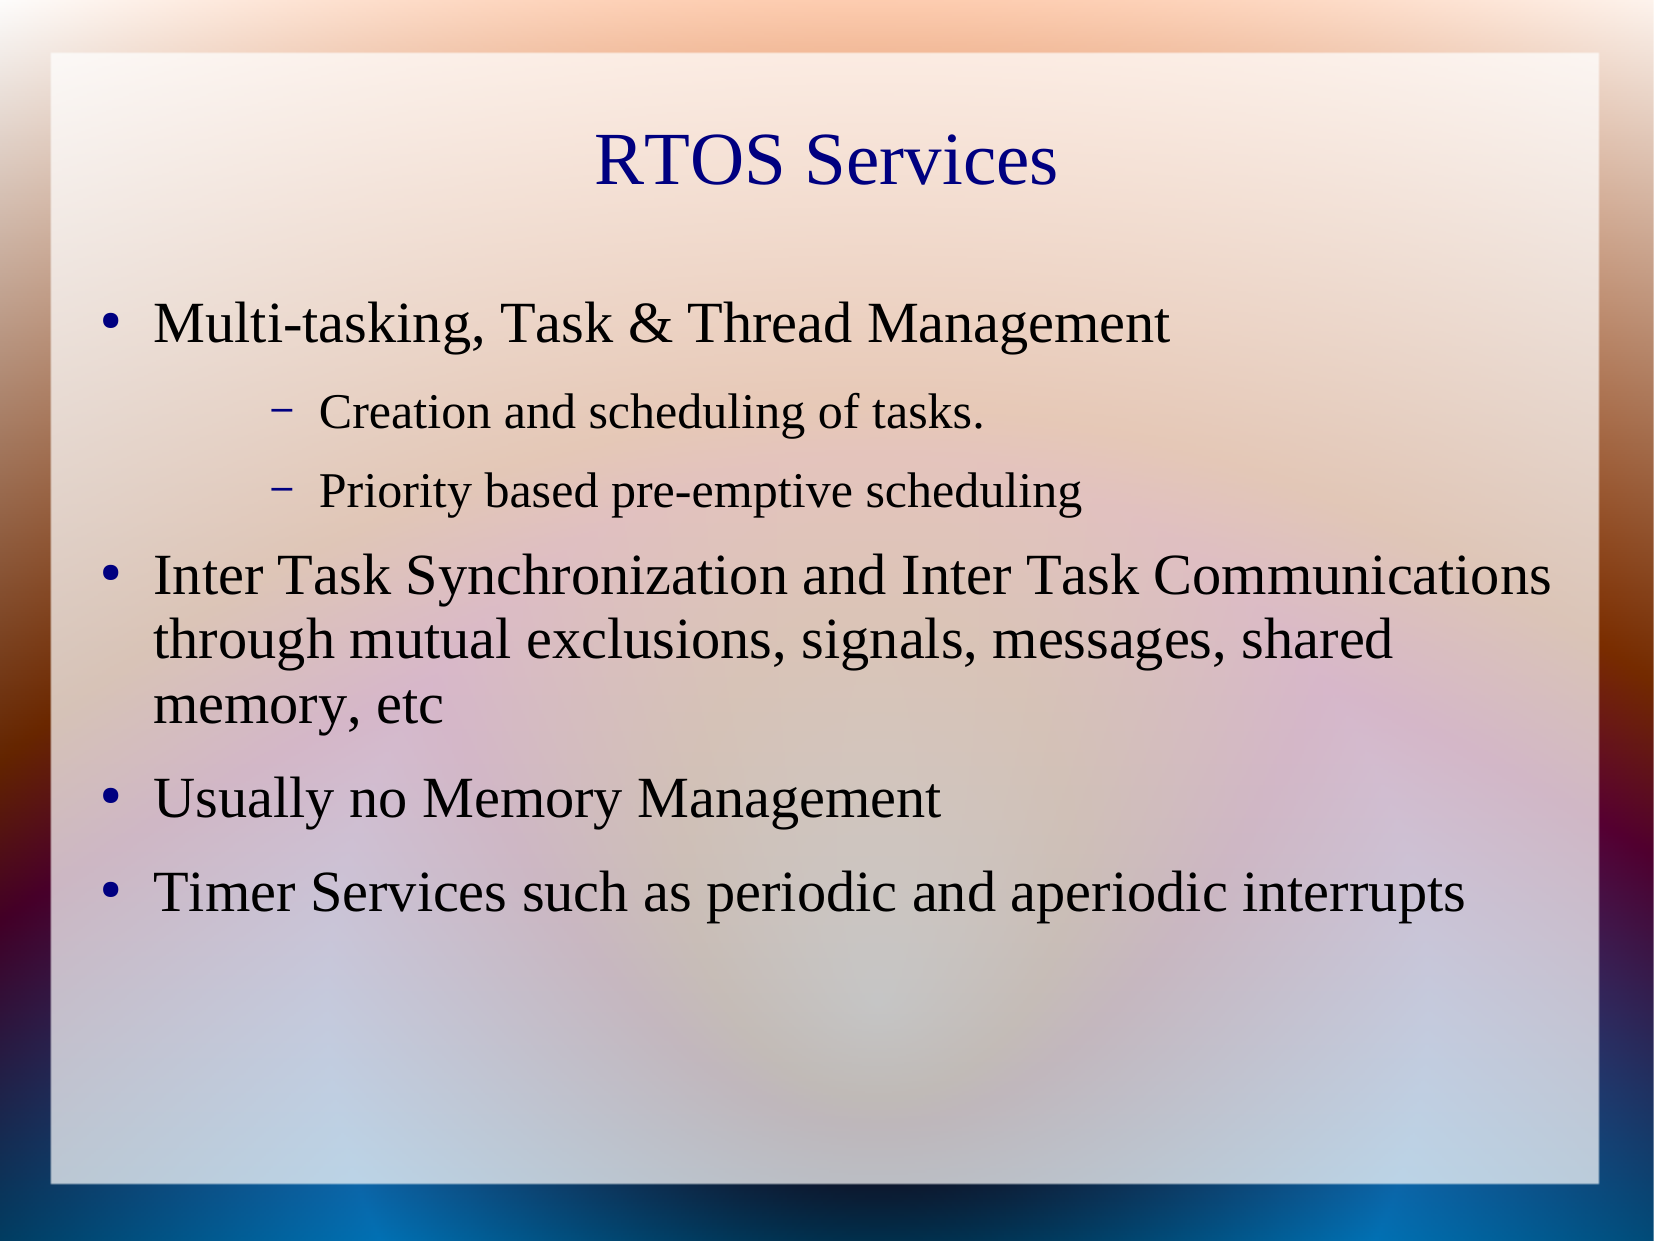

# RTOS Services
Multi-tasking, Task & Thread Management
Creation and scheduling of tasks.
Priority based pre-emptive scheduling
Inter Task Synchronization and Inter Task Communications through mutual exclusions, signals, messages, shared memory, etc
Usually no Memory Management
Timer Services such as periodic and aperiodic interrupts